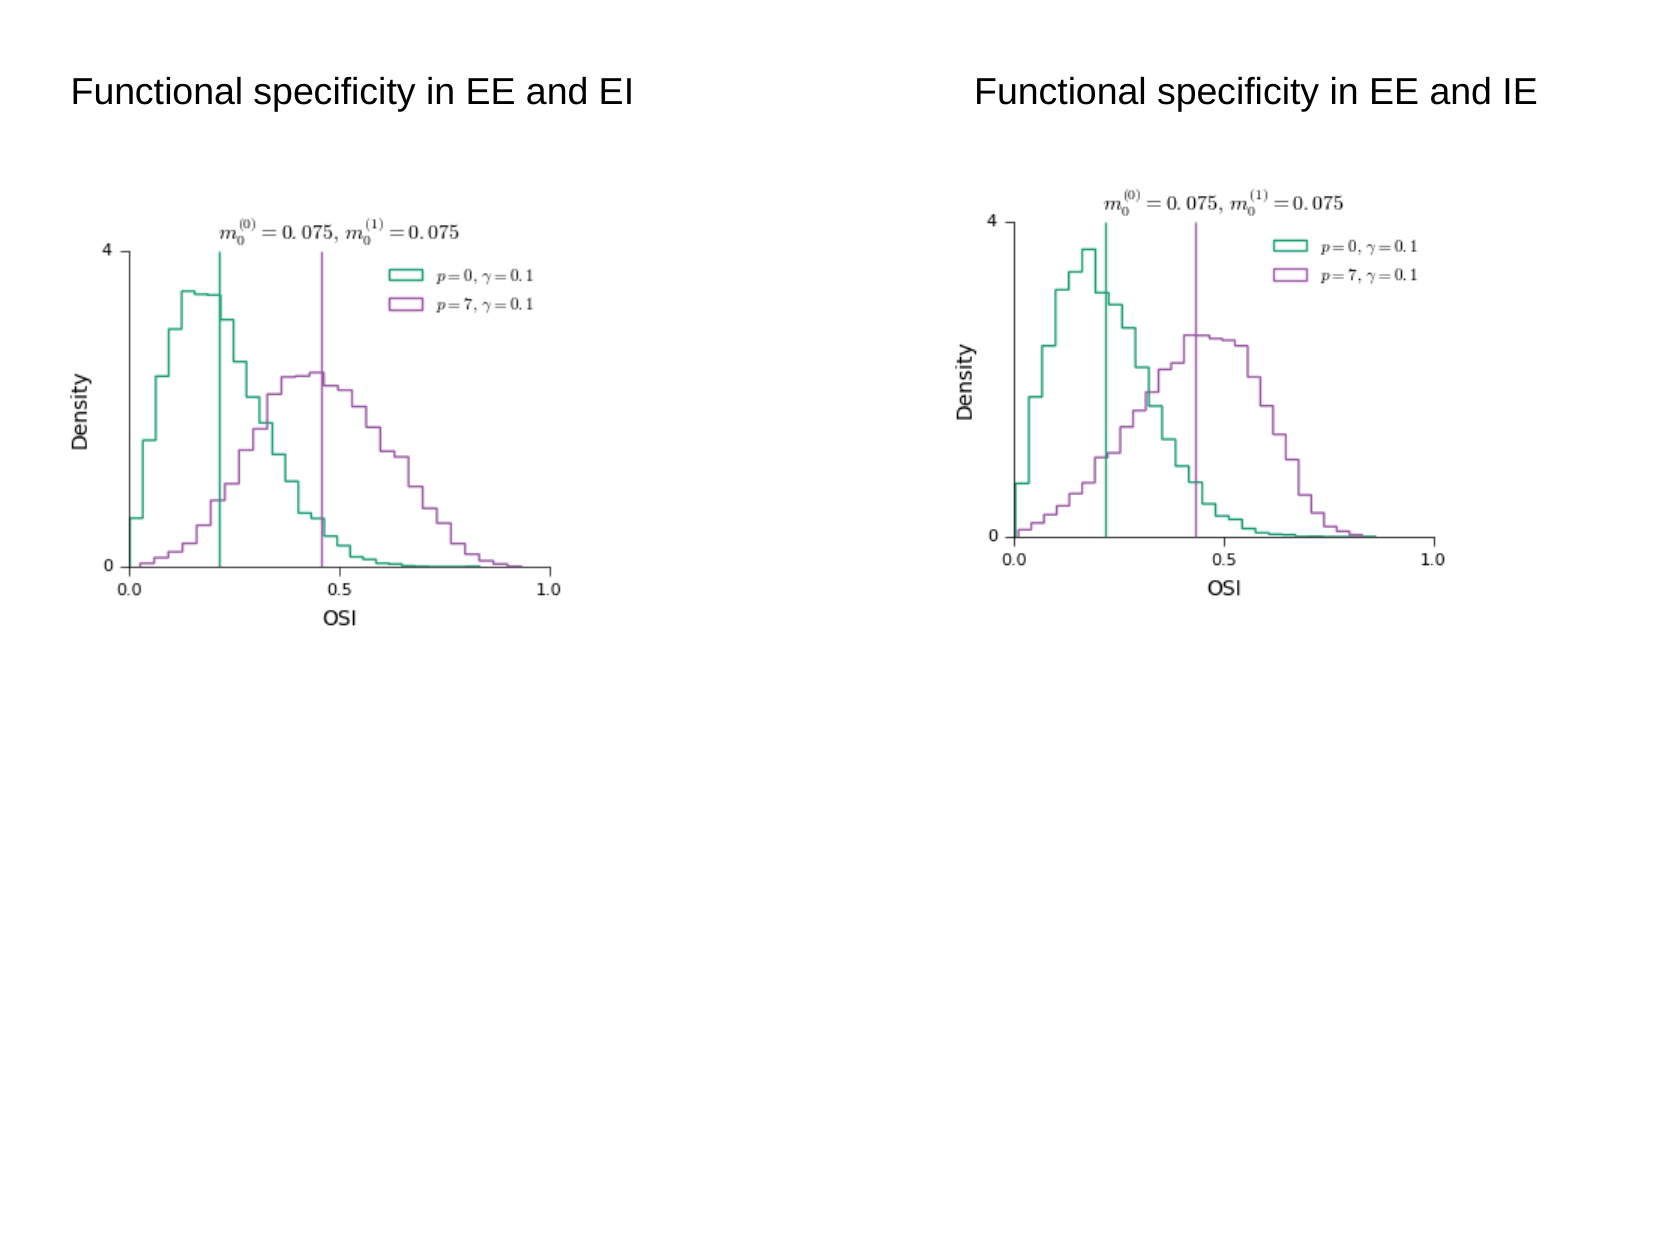

Functional specificity in EE and EI
Functional specificity in EE and IE